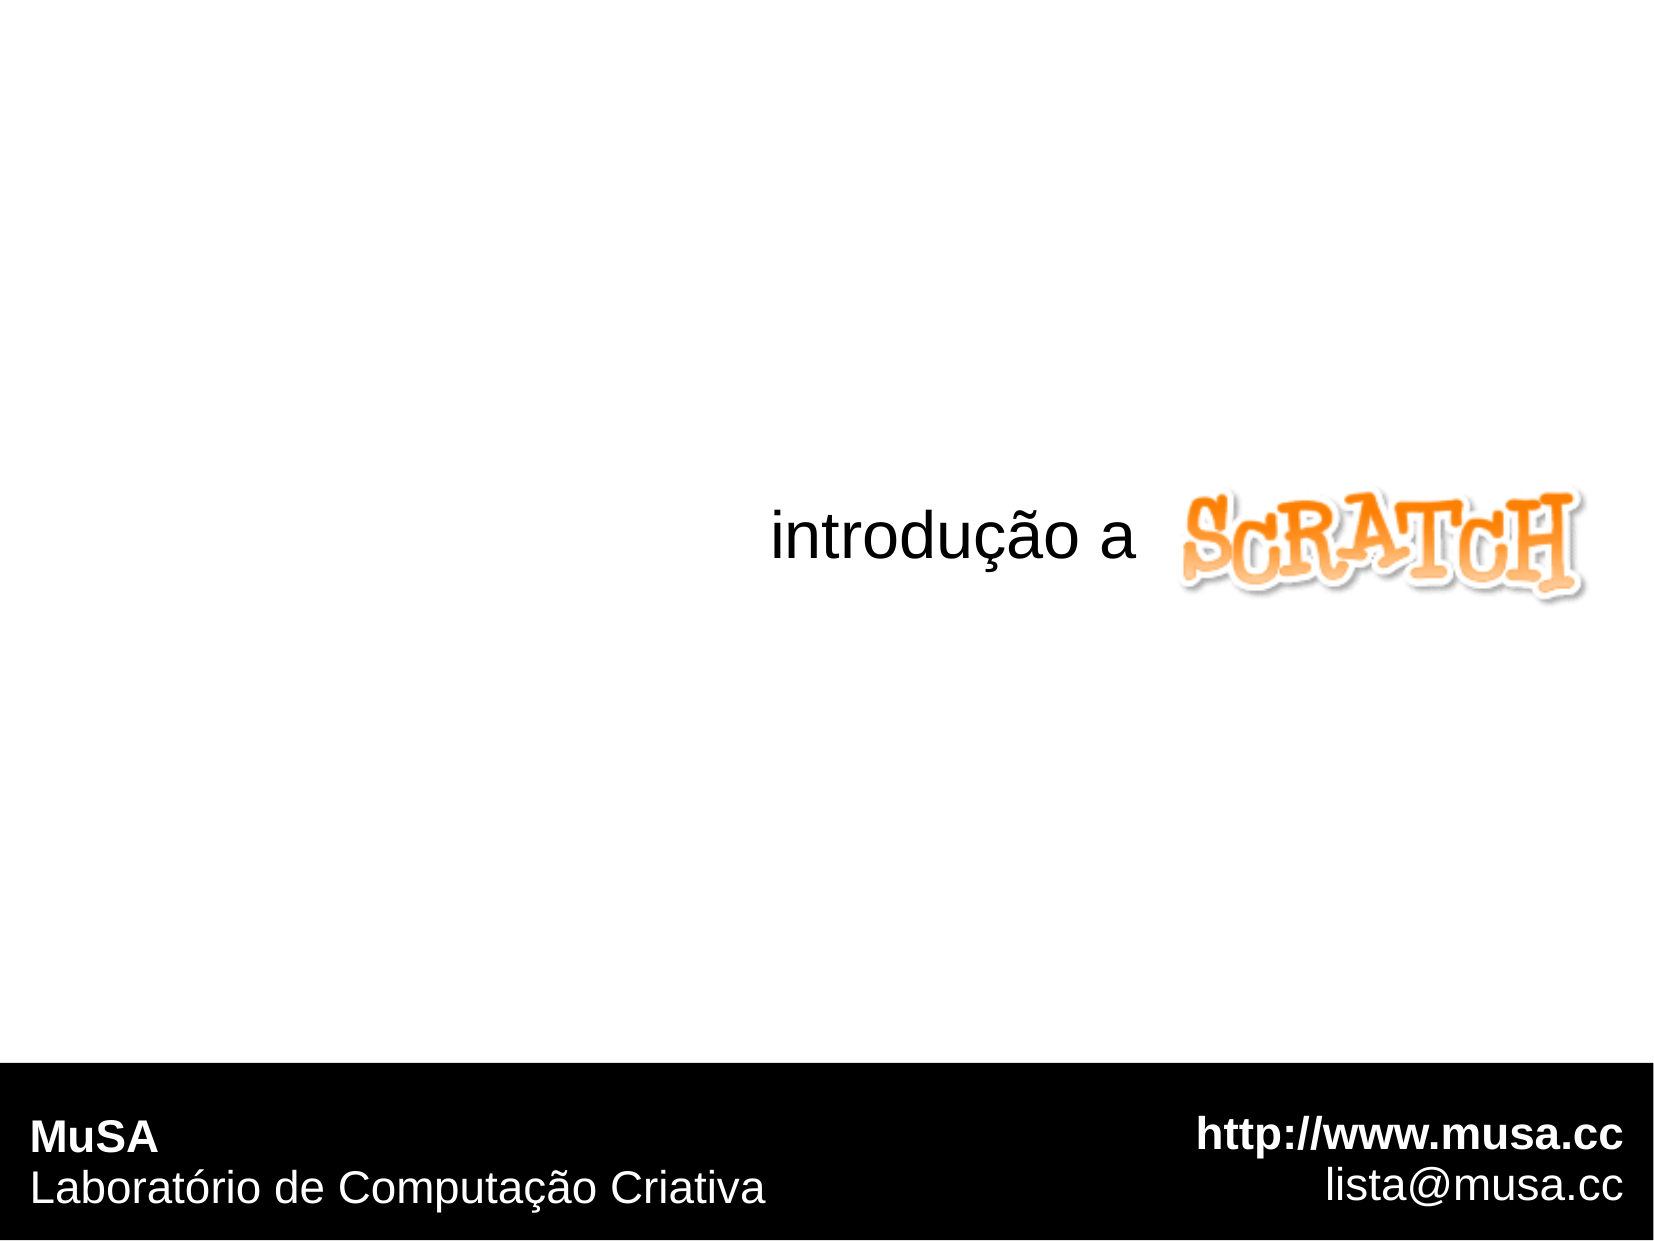

introdução a
http://www.musa.cc
lista@musa.cc
# MuSA Laboratório de Computação Criativa